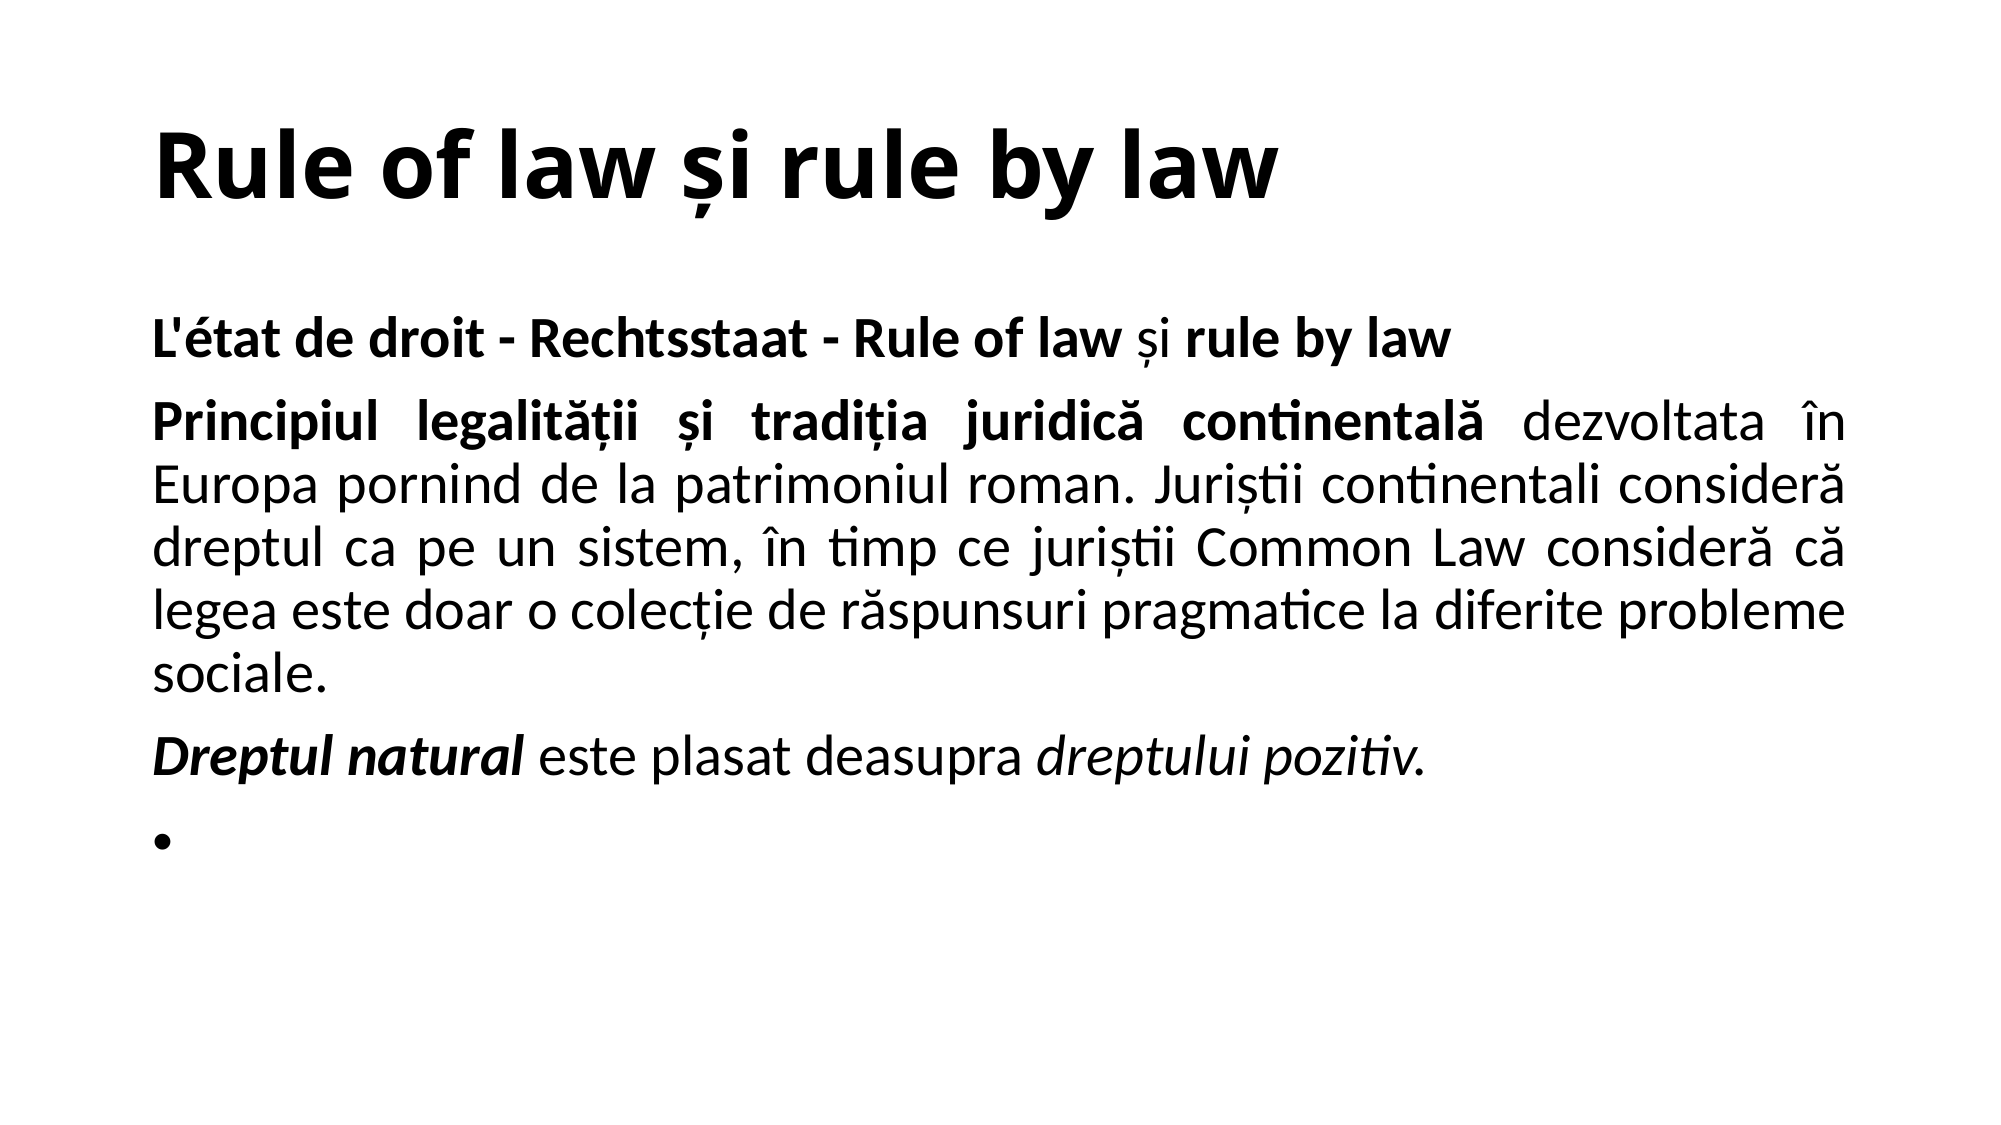

# Rule of law și rule by law
L'état de droit - Rechtsstaat - Rule of law și rule by law
Principiul legalității și tradiția juridică continentală dezvoltata în Europa pornind de la patrimoniul roman. Juriștii continentali consideră dreptul ca pe un sistem, în timp ce juriștii Common Law consideră că legea este doar o colecție de răspunsuri pragmatice la diferite probleme sociale.
Dreptul natural este plasat deasupra dreptului pozitiv.